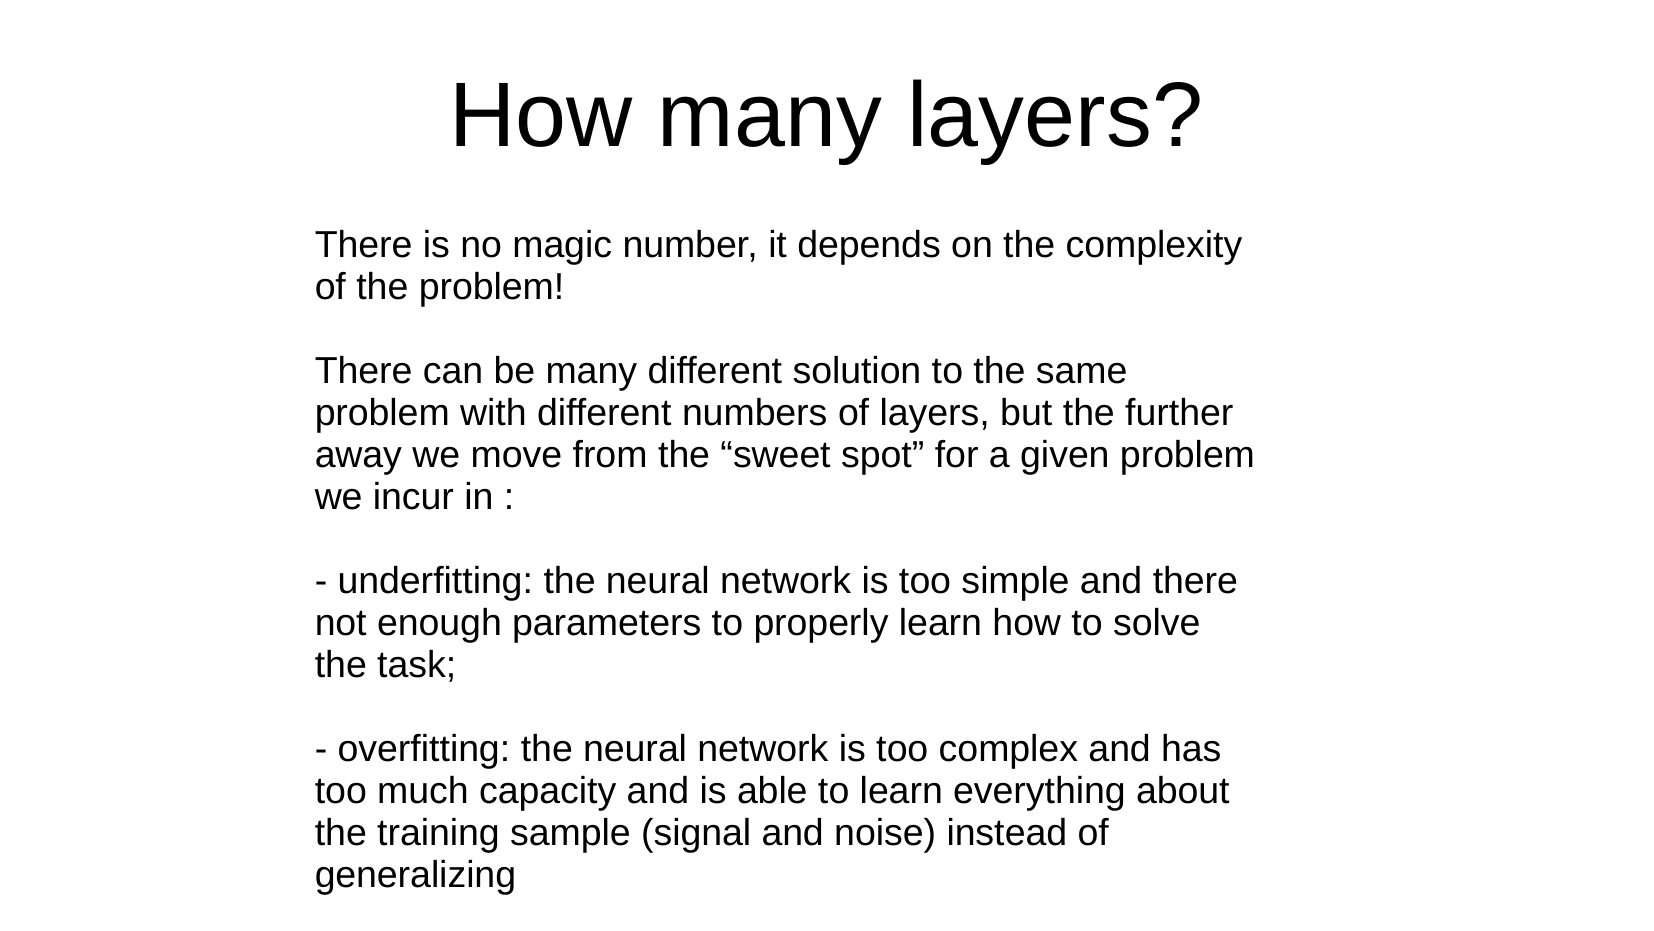

# How many layers?
There is no magic number, it depends on the complexity of the problem!
There can be many different solution to the same problem with different numbers of layers, but the further away we move from the “sweet spot” for a given problem we incur in :
- underfitting: the neural network is too simple and there not enough parameters to properly learn how to solve the task;
- overfitting: the neural network is too complex and has too much capacity and is able to learn everything about the training sample (signal and noise) instead of generalizing